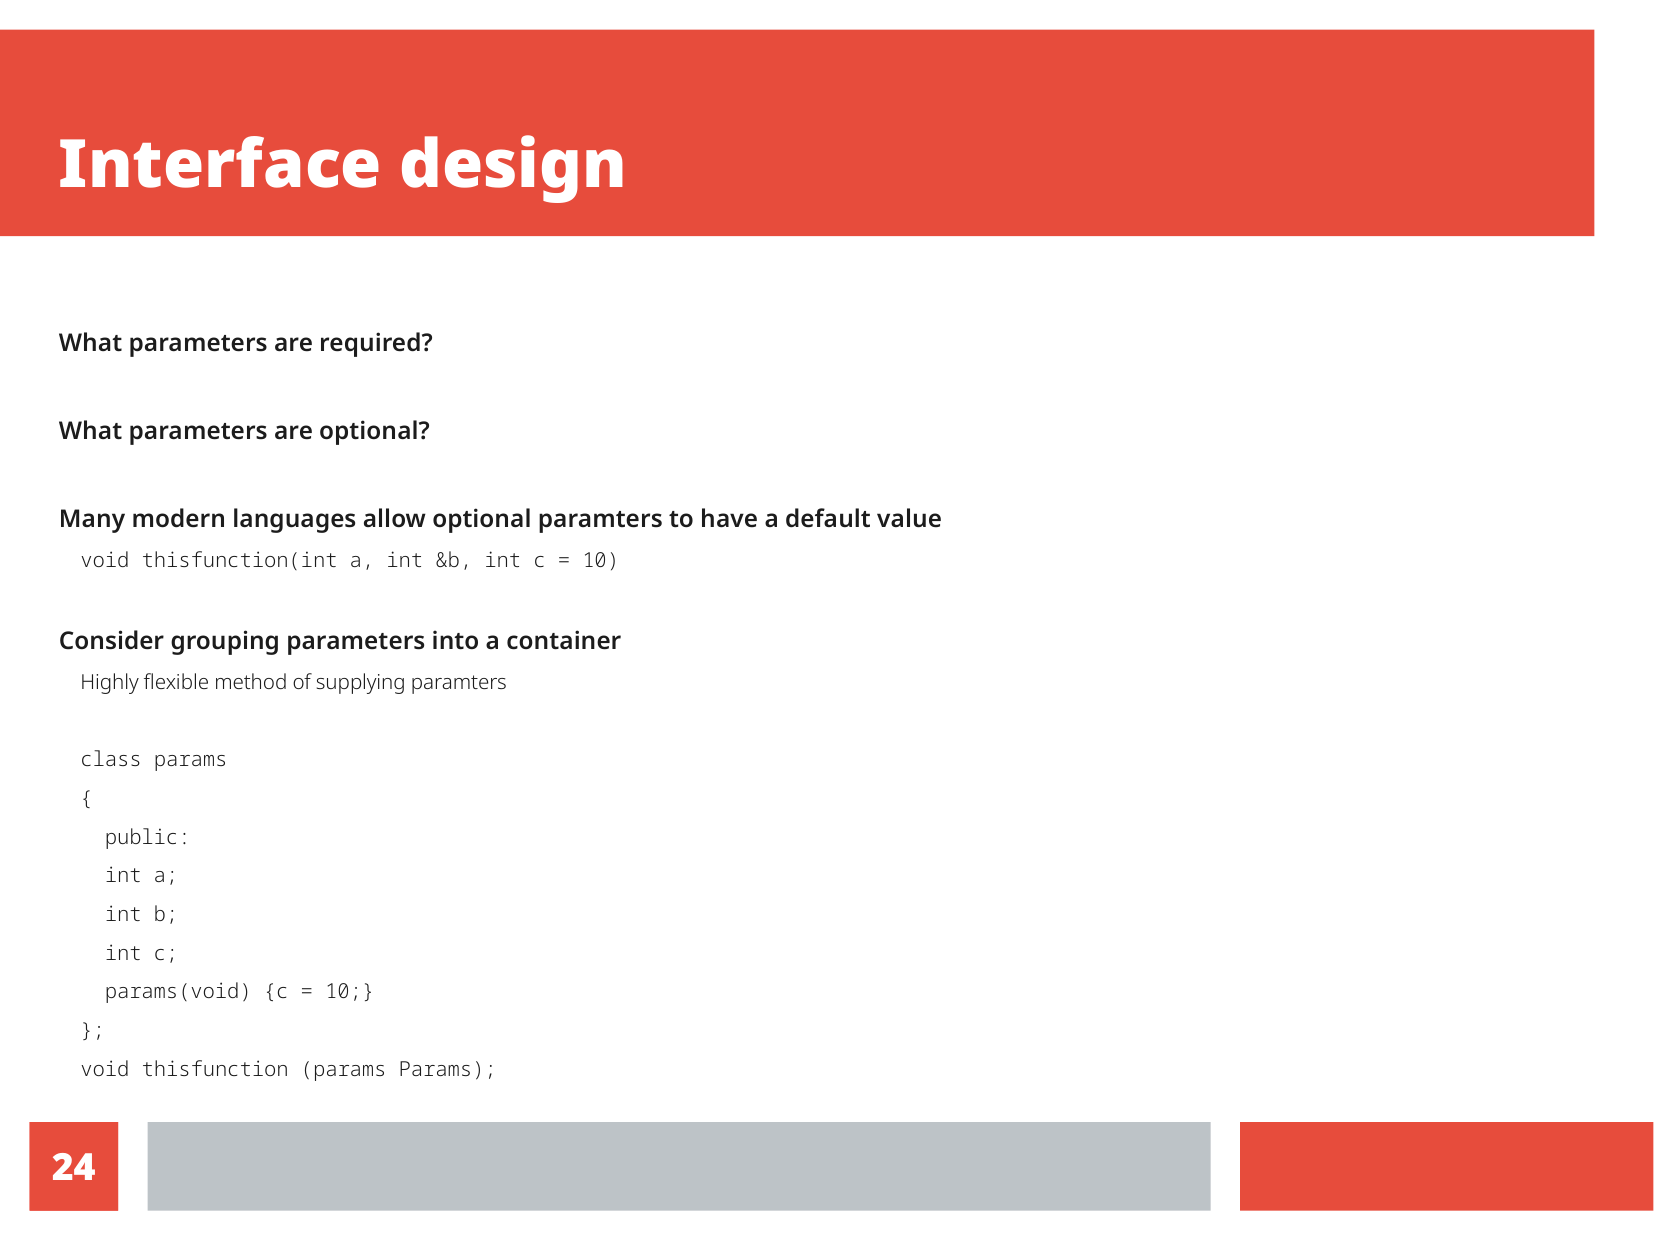

# Interface design
What parameters are required?
What parameters are optional?
Many modern languages allow optional paramters to have a default value
void thisfunction(int a, int &b, int c = 10)
Consider grouping parameters into a container
Highly flexible method of supplying paramters
class params
{
 public:
 int a;
 int b;
 int c;
 params(void) {c = 10;}
};
void thisfunction (params Params);
24